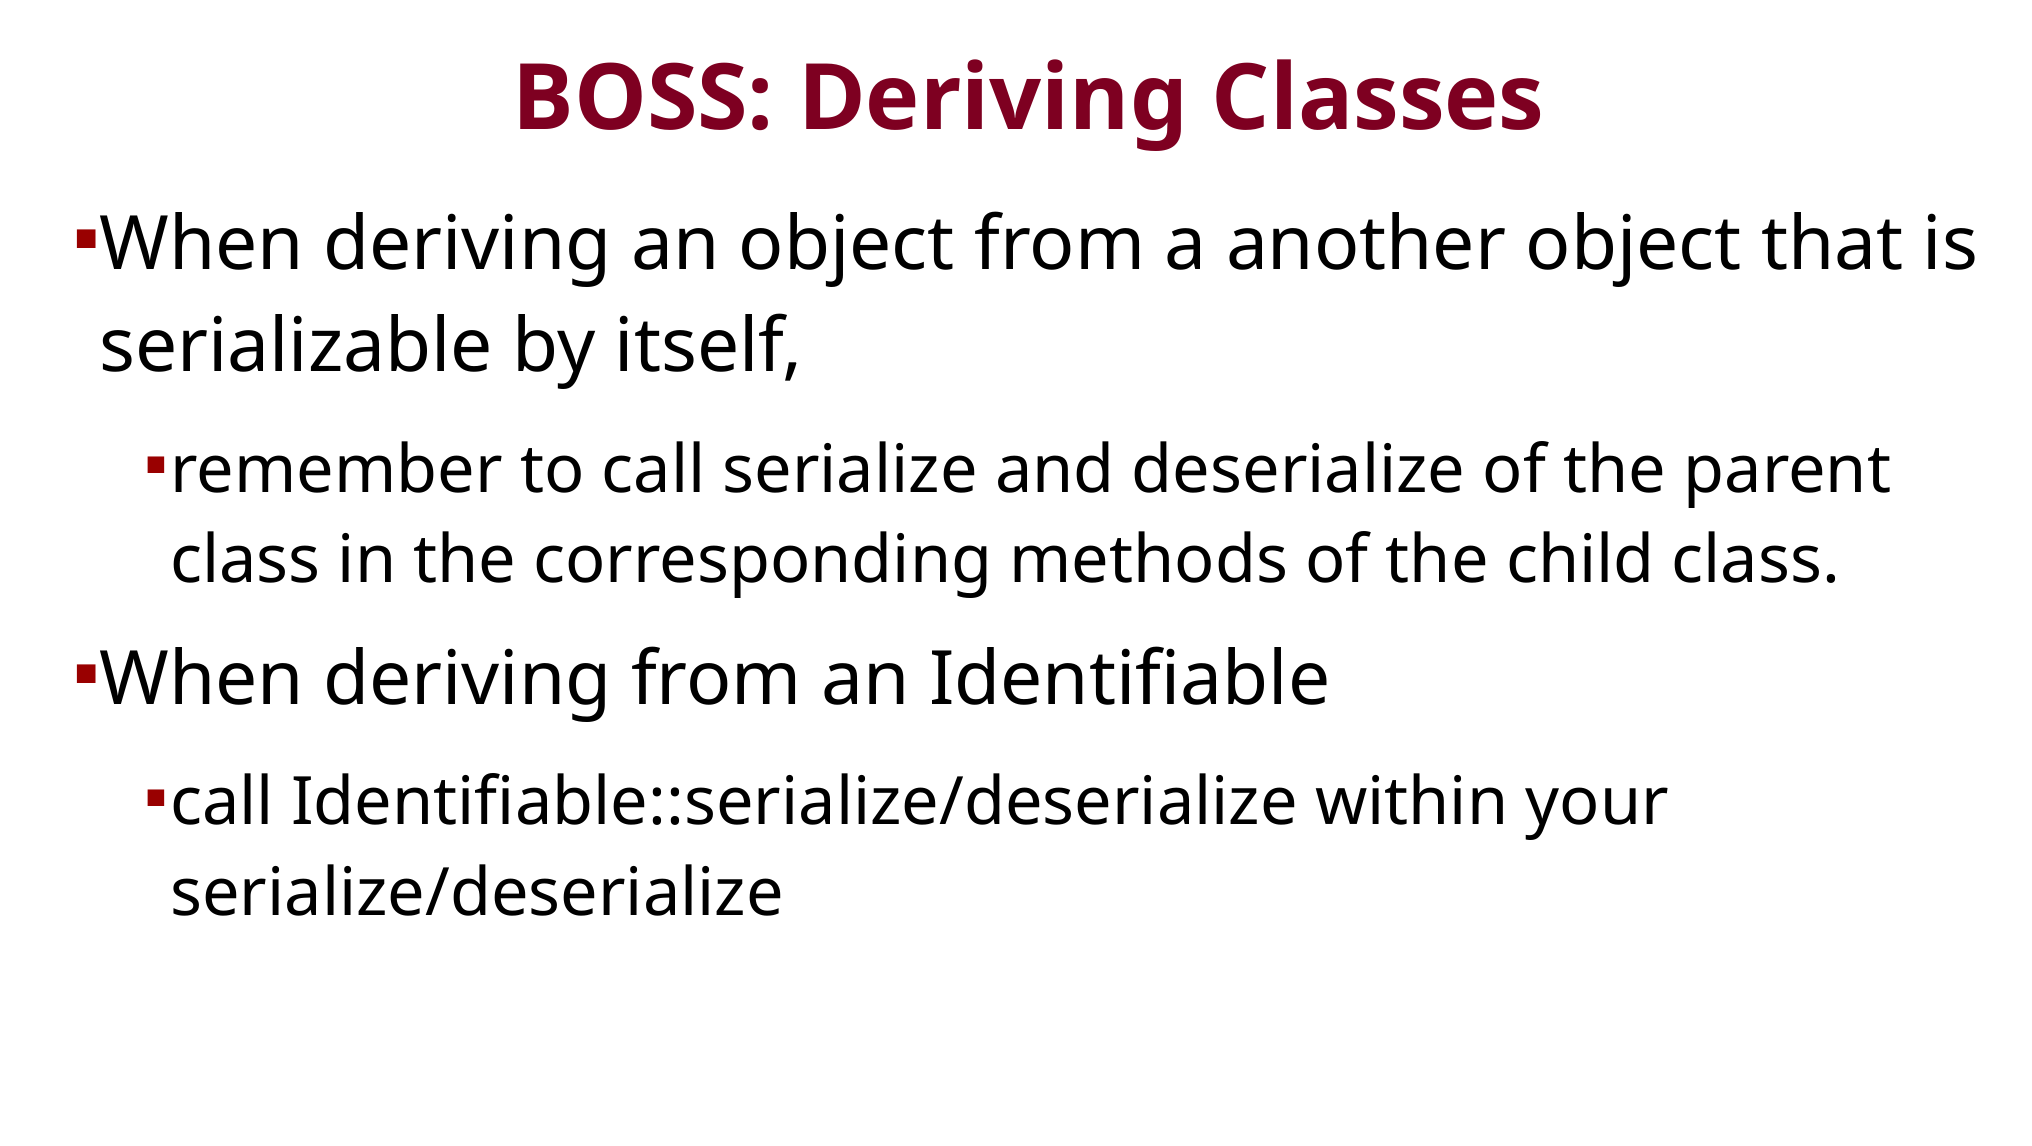

# BOSS: Deriving Classes
When deriving an object from a another object that is serializable by itself,
remember to call serialize and deserialize of the parent class in the corresponding methods of the child class.
When deriving from an Identifiable
call Identifiable::serialize/deserialize within your serialize/deserialize